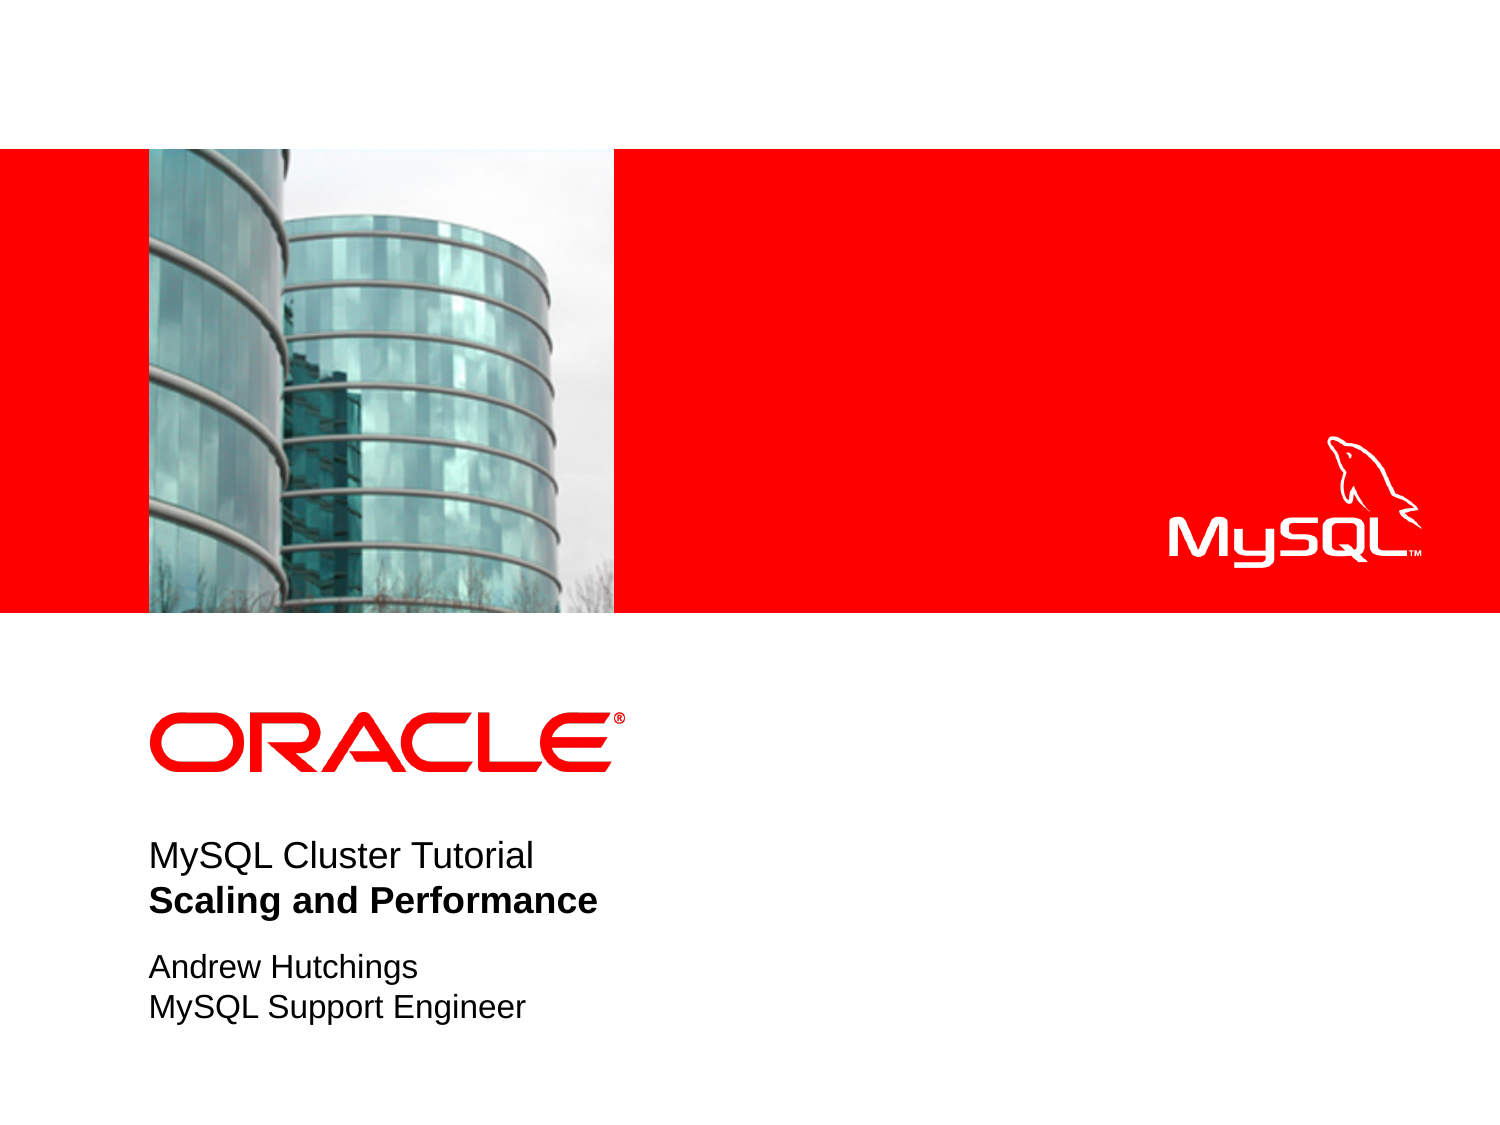

# MySQL Cluster Tutorial Scaling and Performance
Andrew Hutchings
MySQL Support Engineer